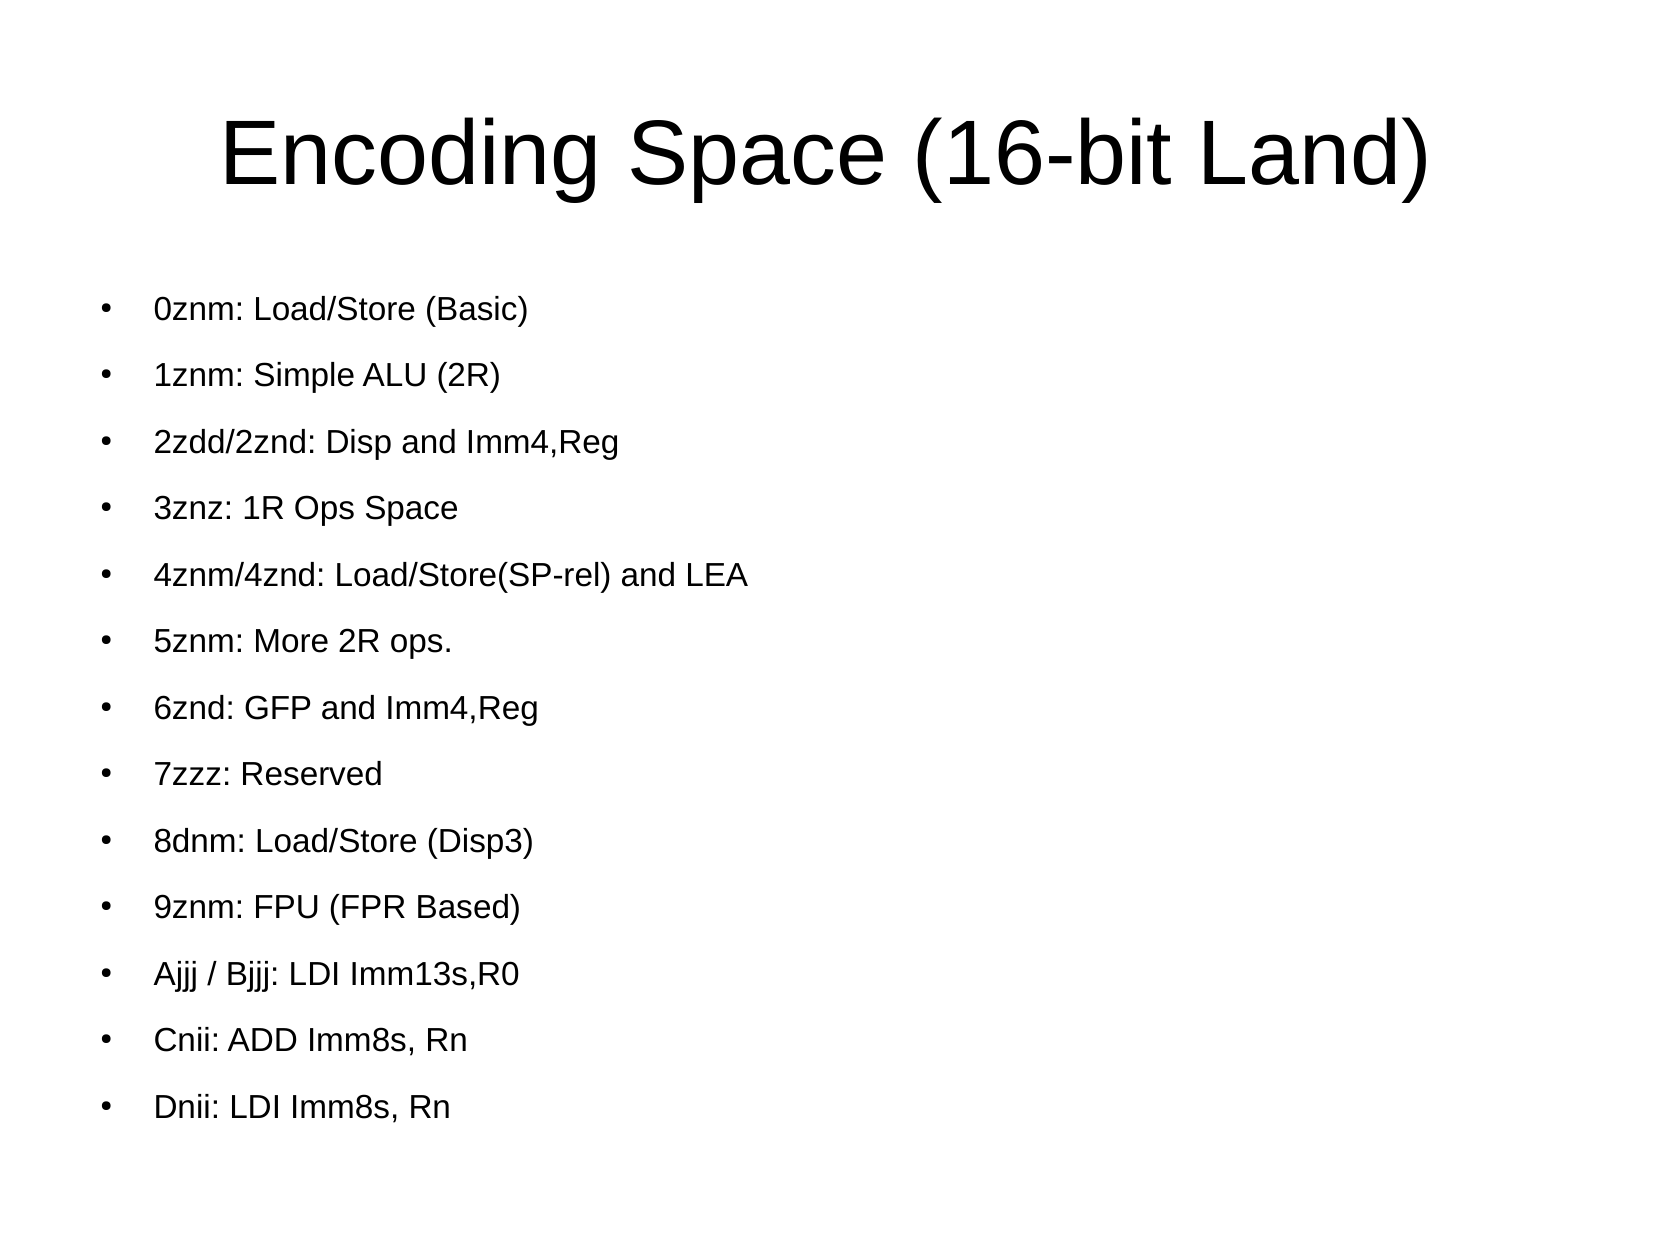

# Encoding Space (16-bit Land)
0znm: Load/Store (Basic)
1znm: Simple ALU (2R)
2zdd/2znd: Disp and Imm4,Reg
3znz: 1R Ops Space
4znm/4znd: Load/Store(SP-rel) and LEA
5znm: More 2R ops.
6znd: GFP and Imm4,Reg
7zzz: Reserved
8dnm: Load/Store (Disp3)
9znm: FPU (FPR Based)
Ajjj / Bjjj: LDI Imm13s,R0
Cnii: ADD Imm8s, Rn
Dnii: LDI Imm8s, Rn